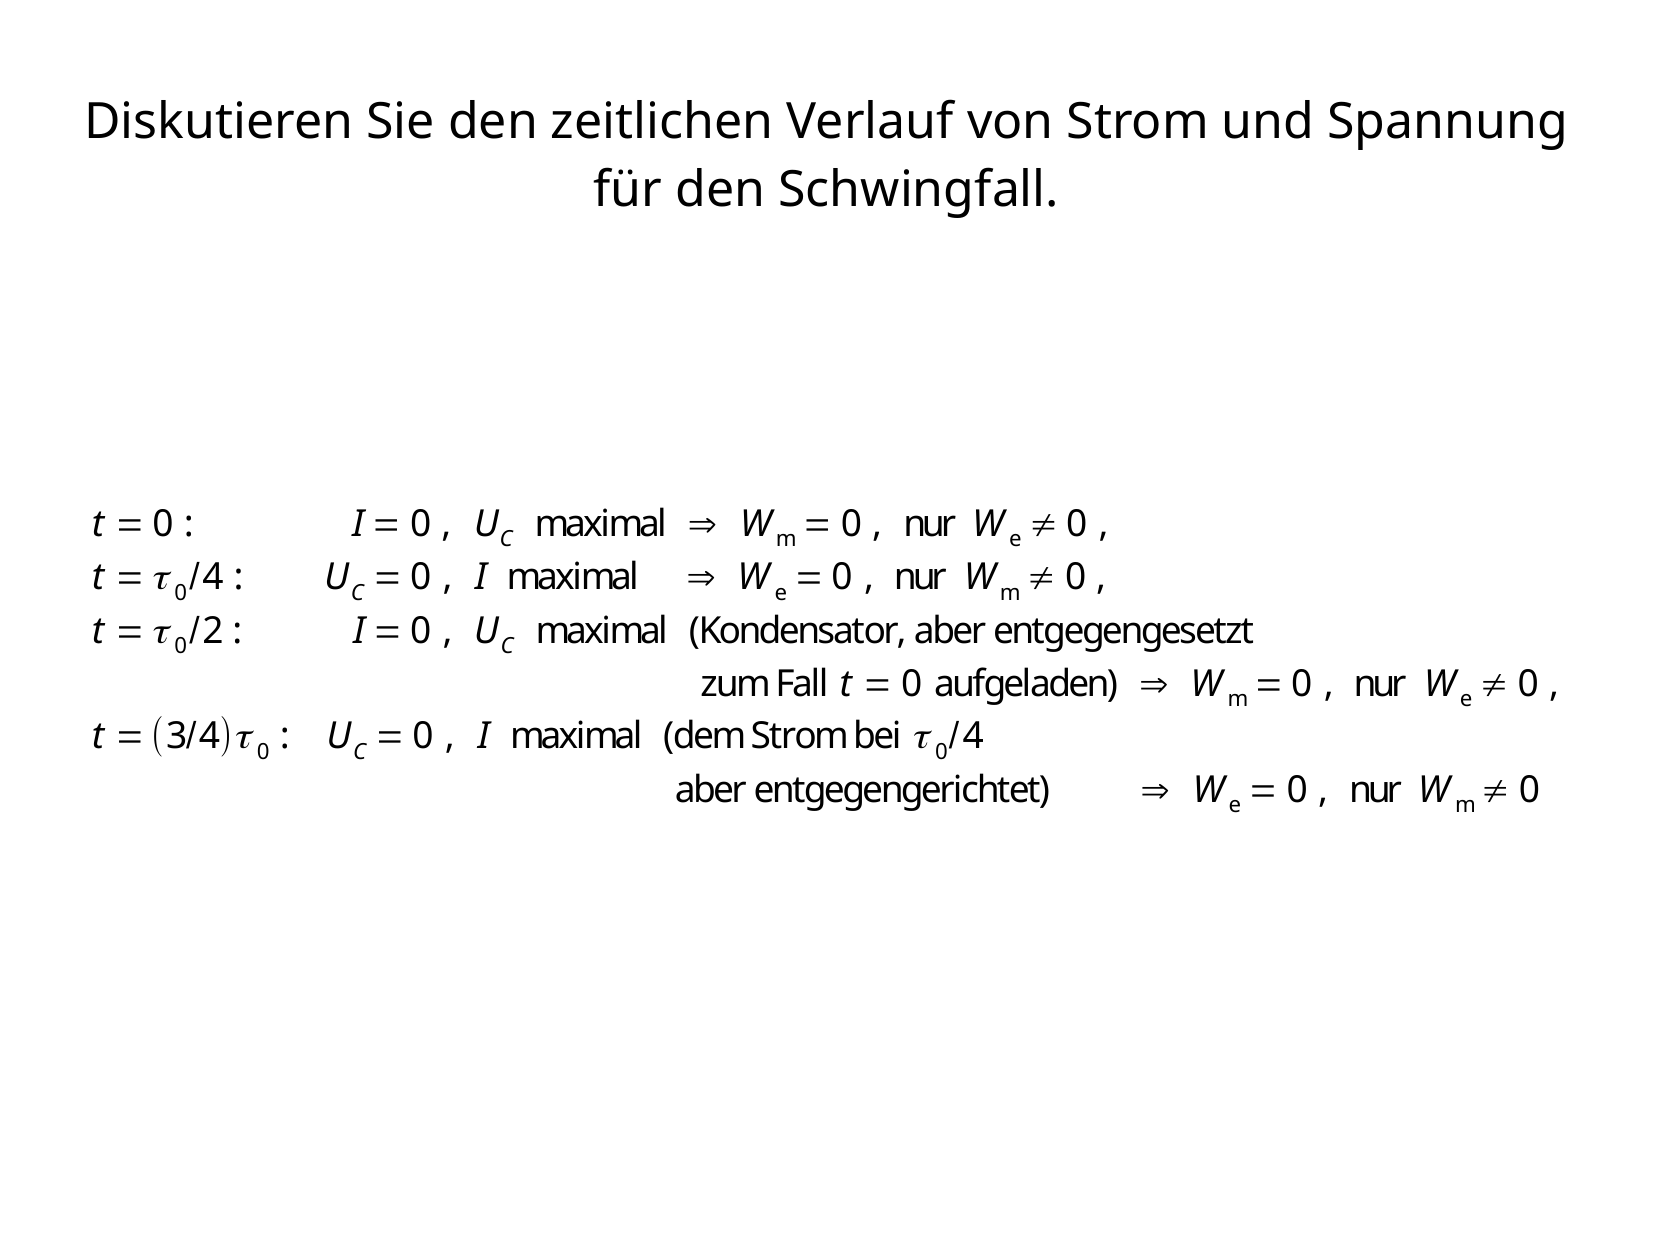

# Diskutieren Sie den zeitlichen Verlauf von Strom und Spannung für den Schwingfall.